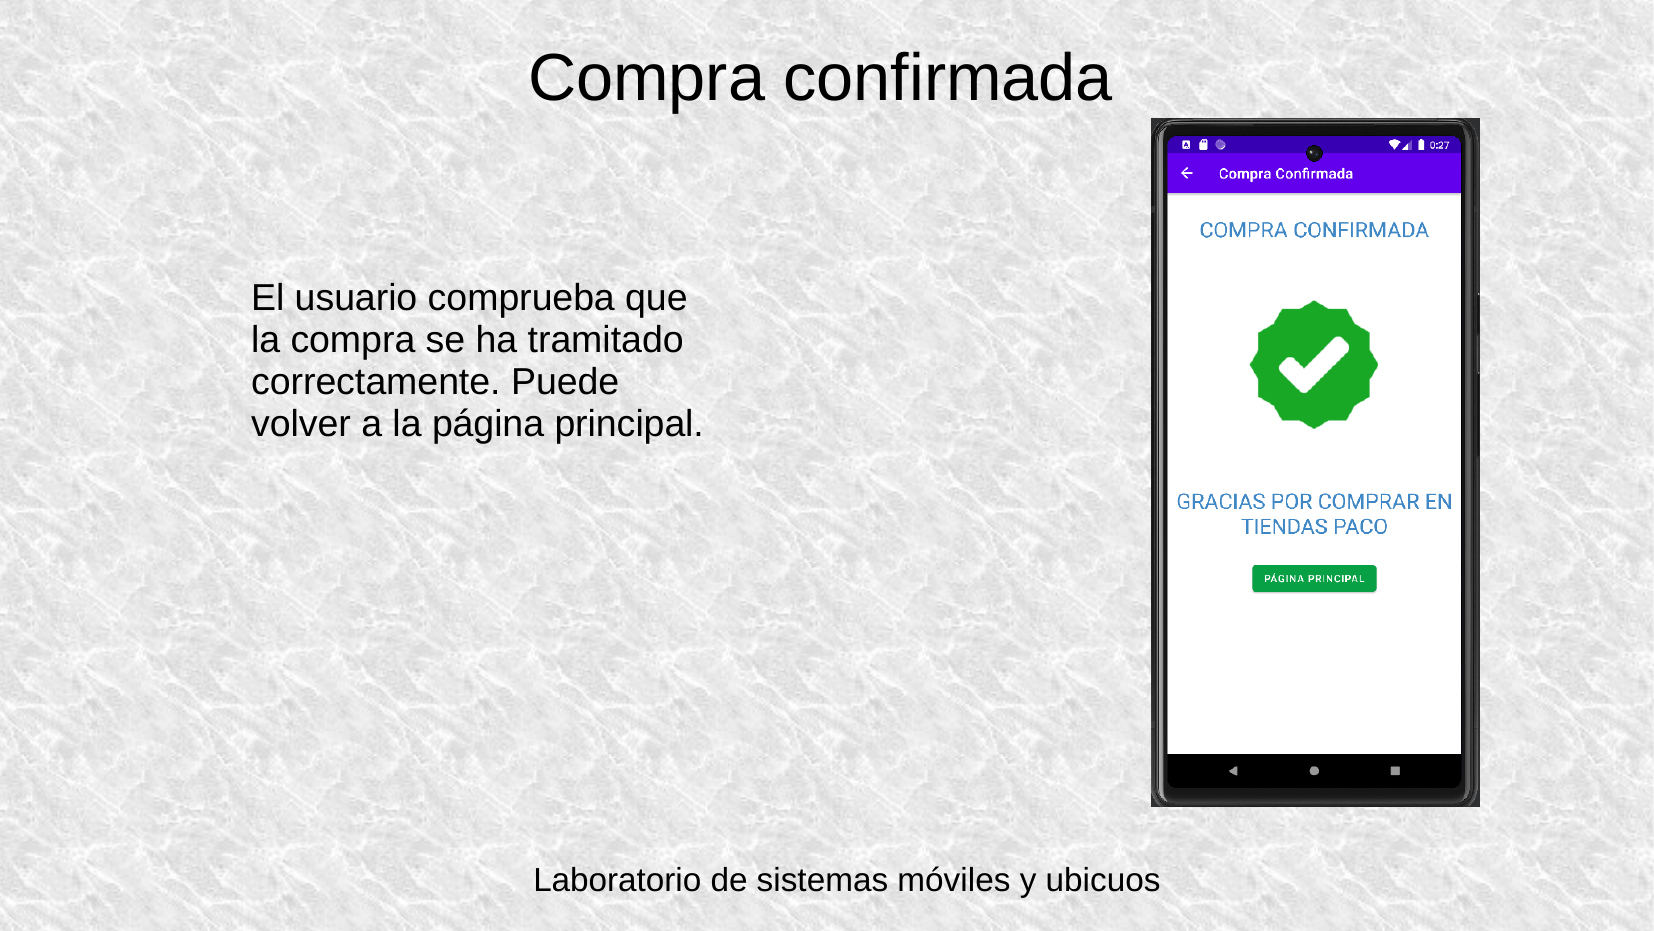

# Compra confirmada
El usuario comprueba que la compra se ha tramitado correctamente. Puede volver a la página principal.
Laboratorio de sistemas móviles y ubicuos